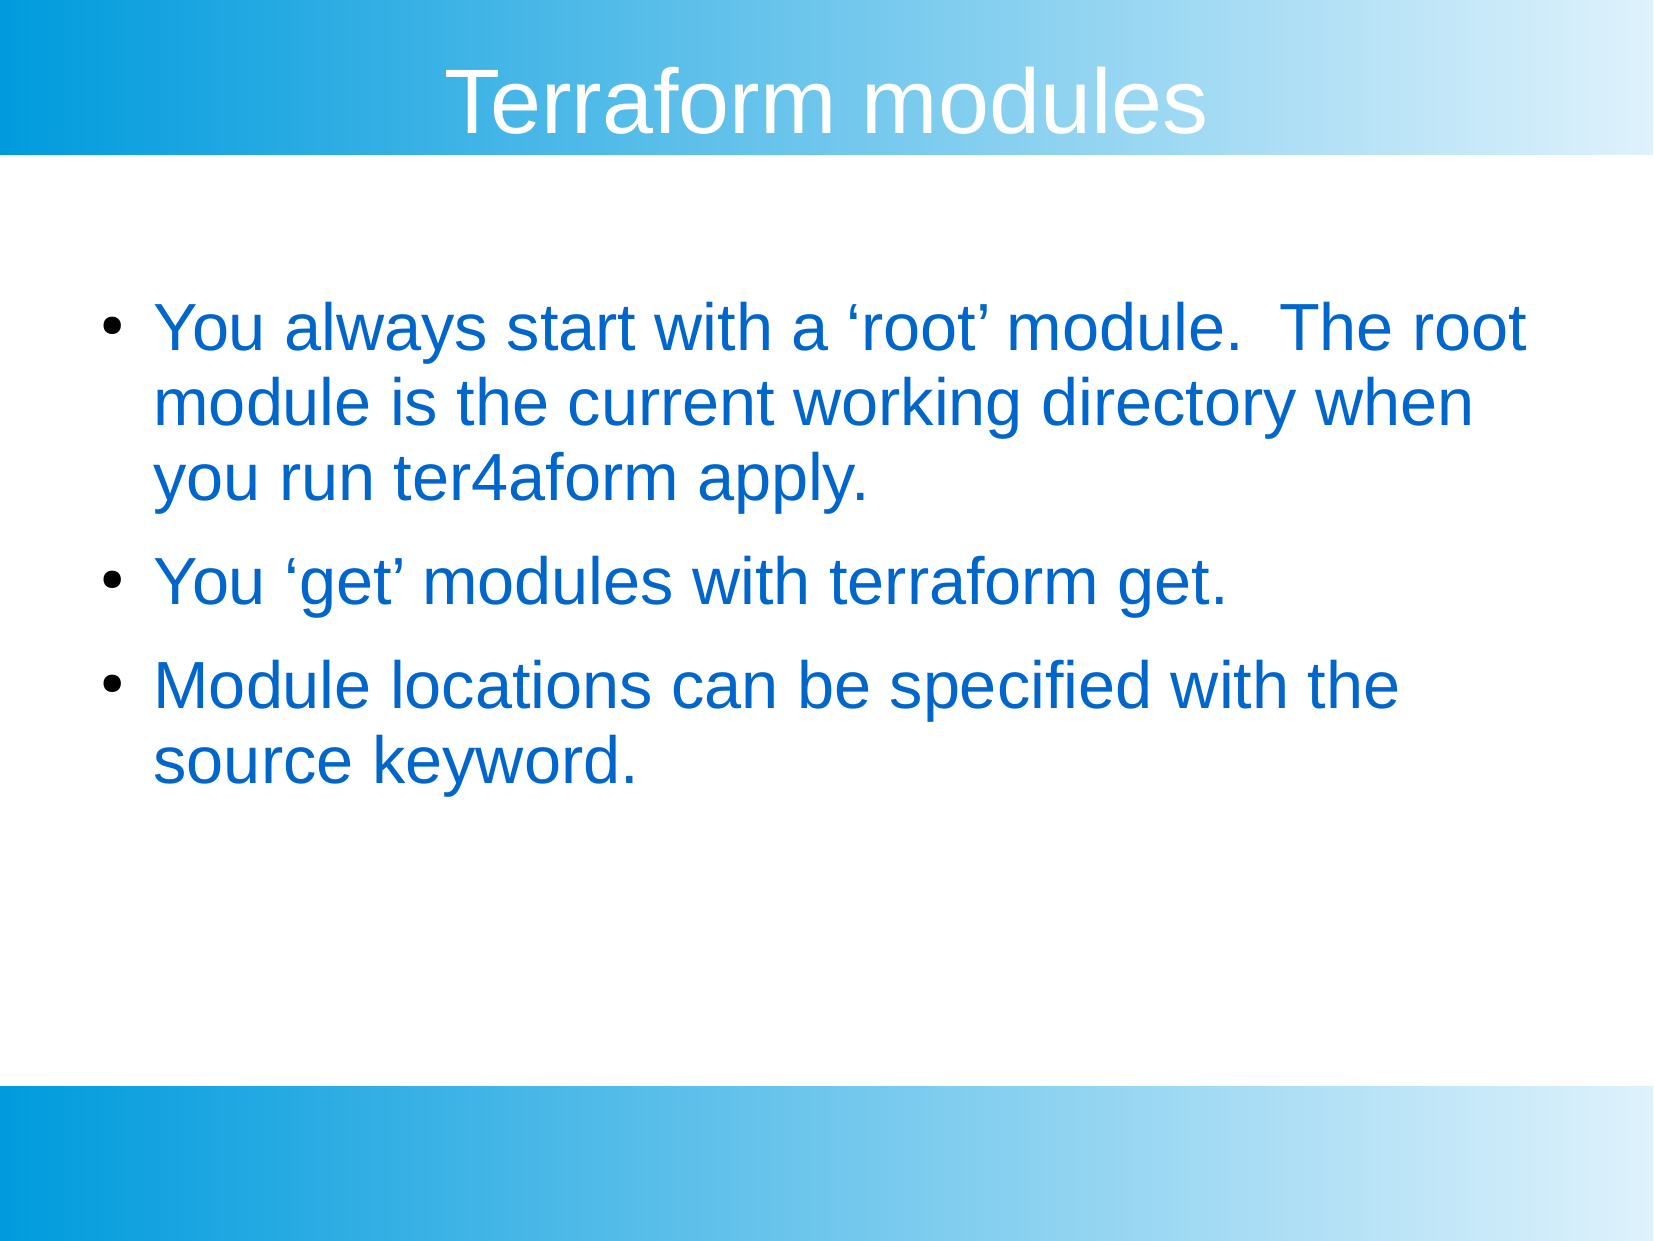

# Terraform modules
You always start with a ‘root’ module. The root module is the current working directory when you run ter4aform apply.
You ‘get’ modules with terraform get.
Module locations can be specified with the source keyword.